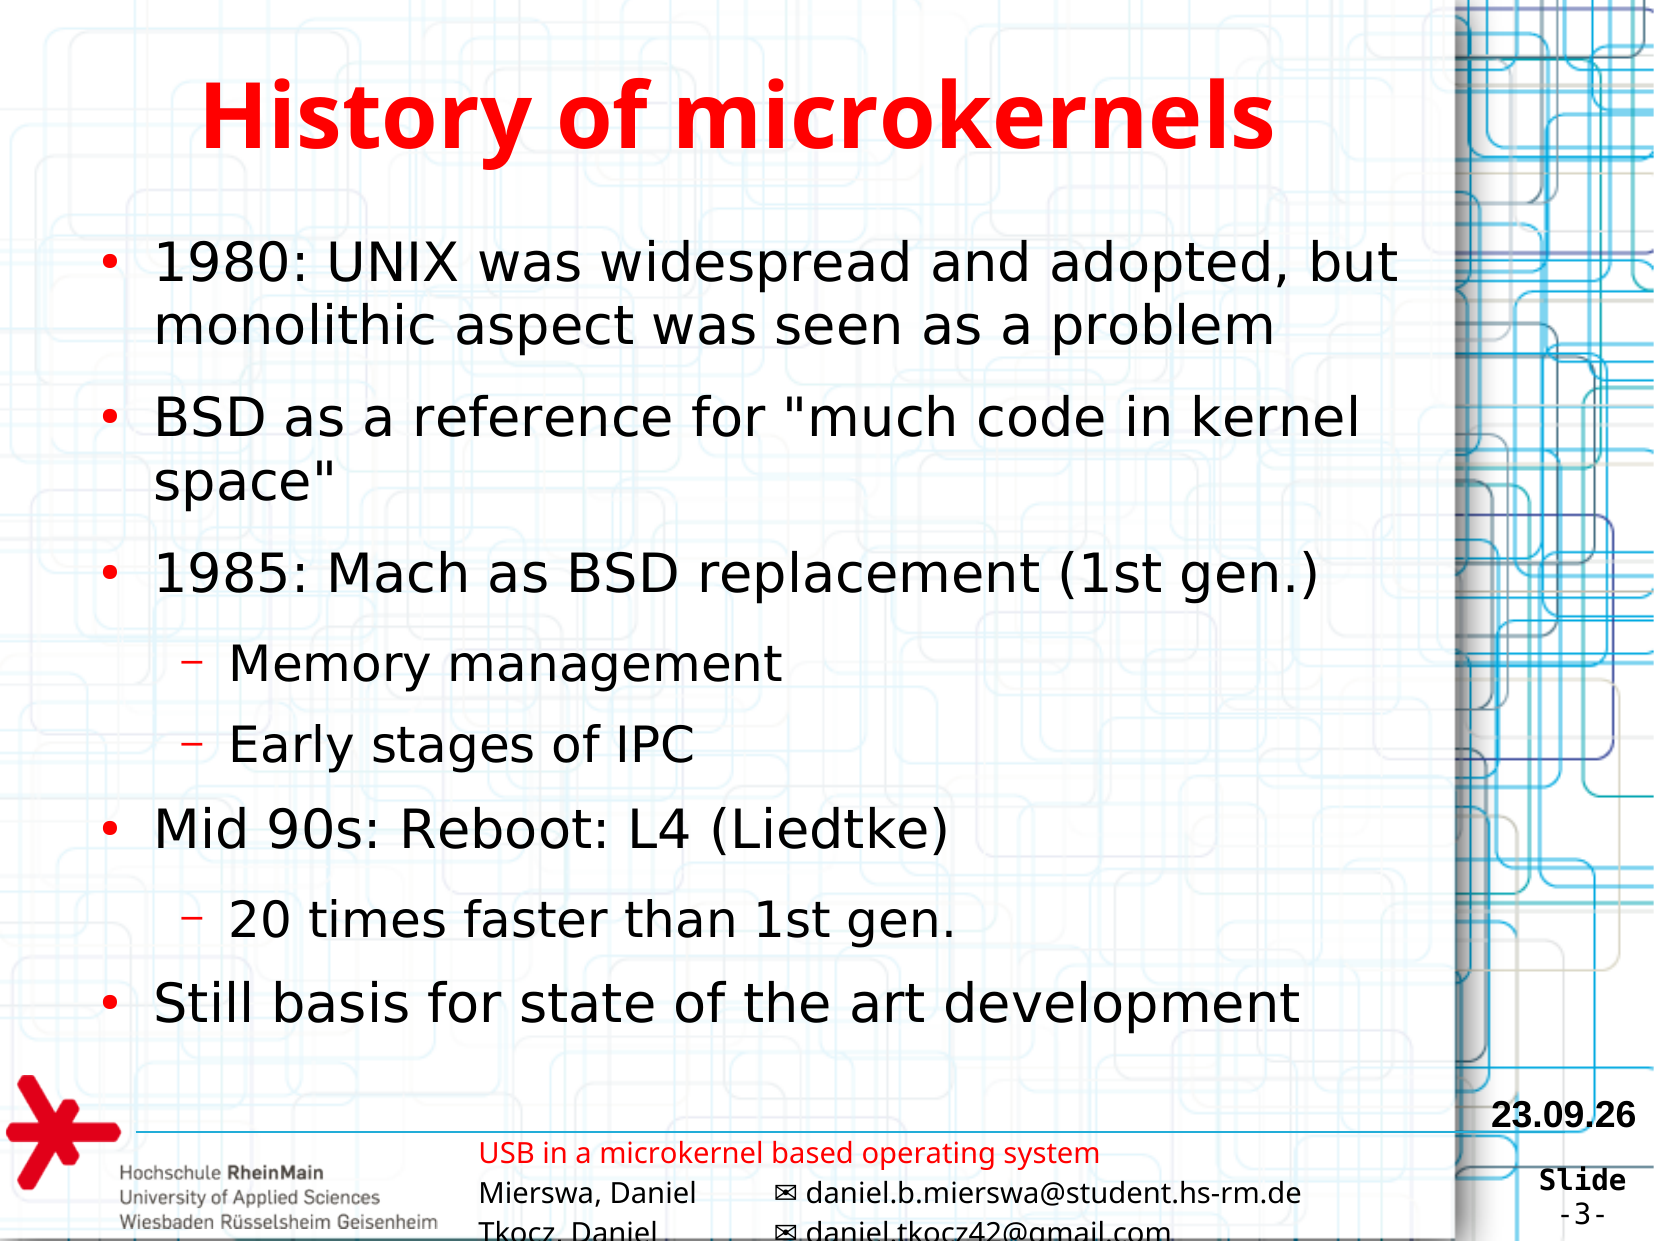

# History of microkernels
1980: UNIX was widespread and adopted, but monolithic aspect was seen as a problem
BSD as a reference for "much code in kernel space"
1985: Mach as BSD replacement (1st gen.)
Memory management
Early stages of IPC
Mid 90s: Reboot: L4 (Liedtke)
20 times faster than 1st gen.
Still basis for state of the art development
3